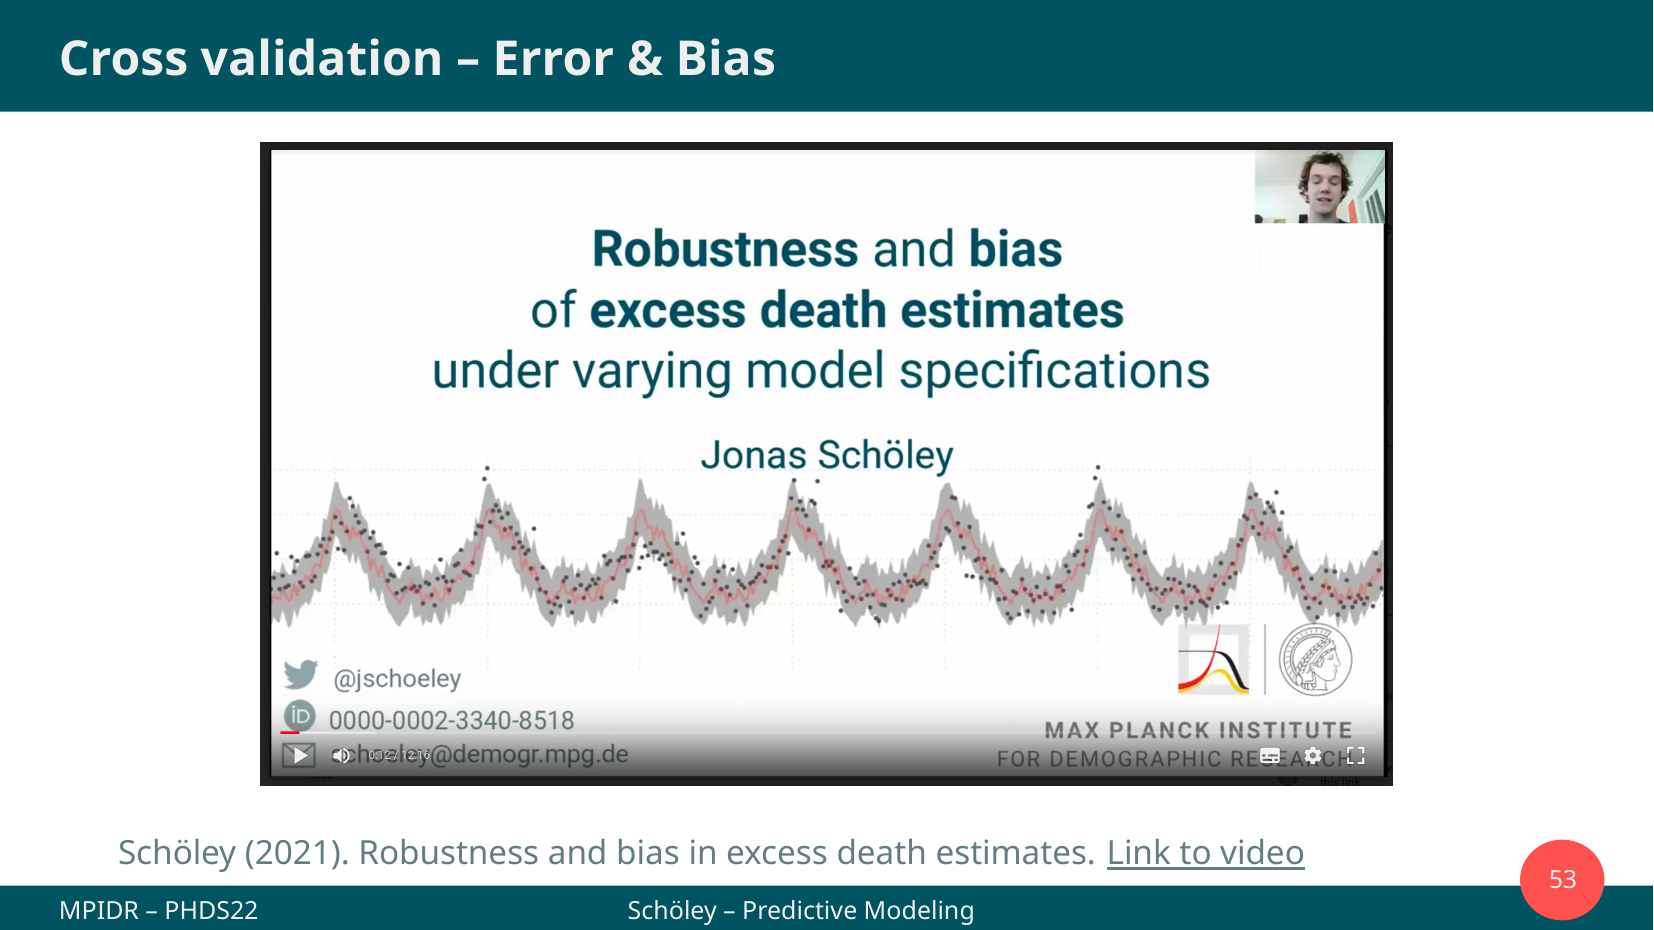

# Cross validation – Error & Bias
Schöley (2021). Robustness and bias in excess death estimates. Link to video
53
MPIDR – PHDS22
Schöley – Predictive Modeling